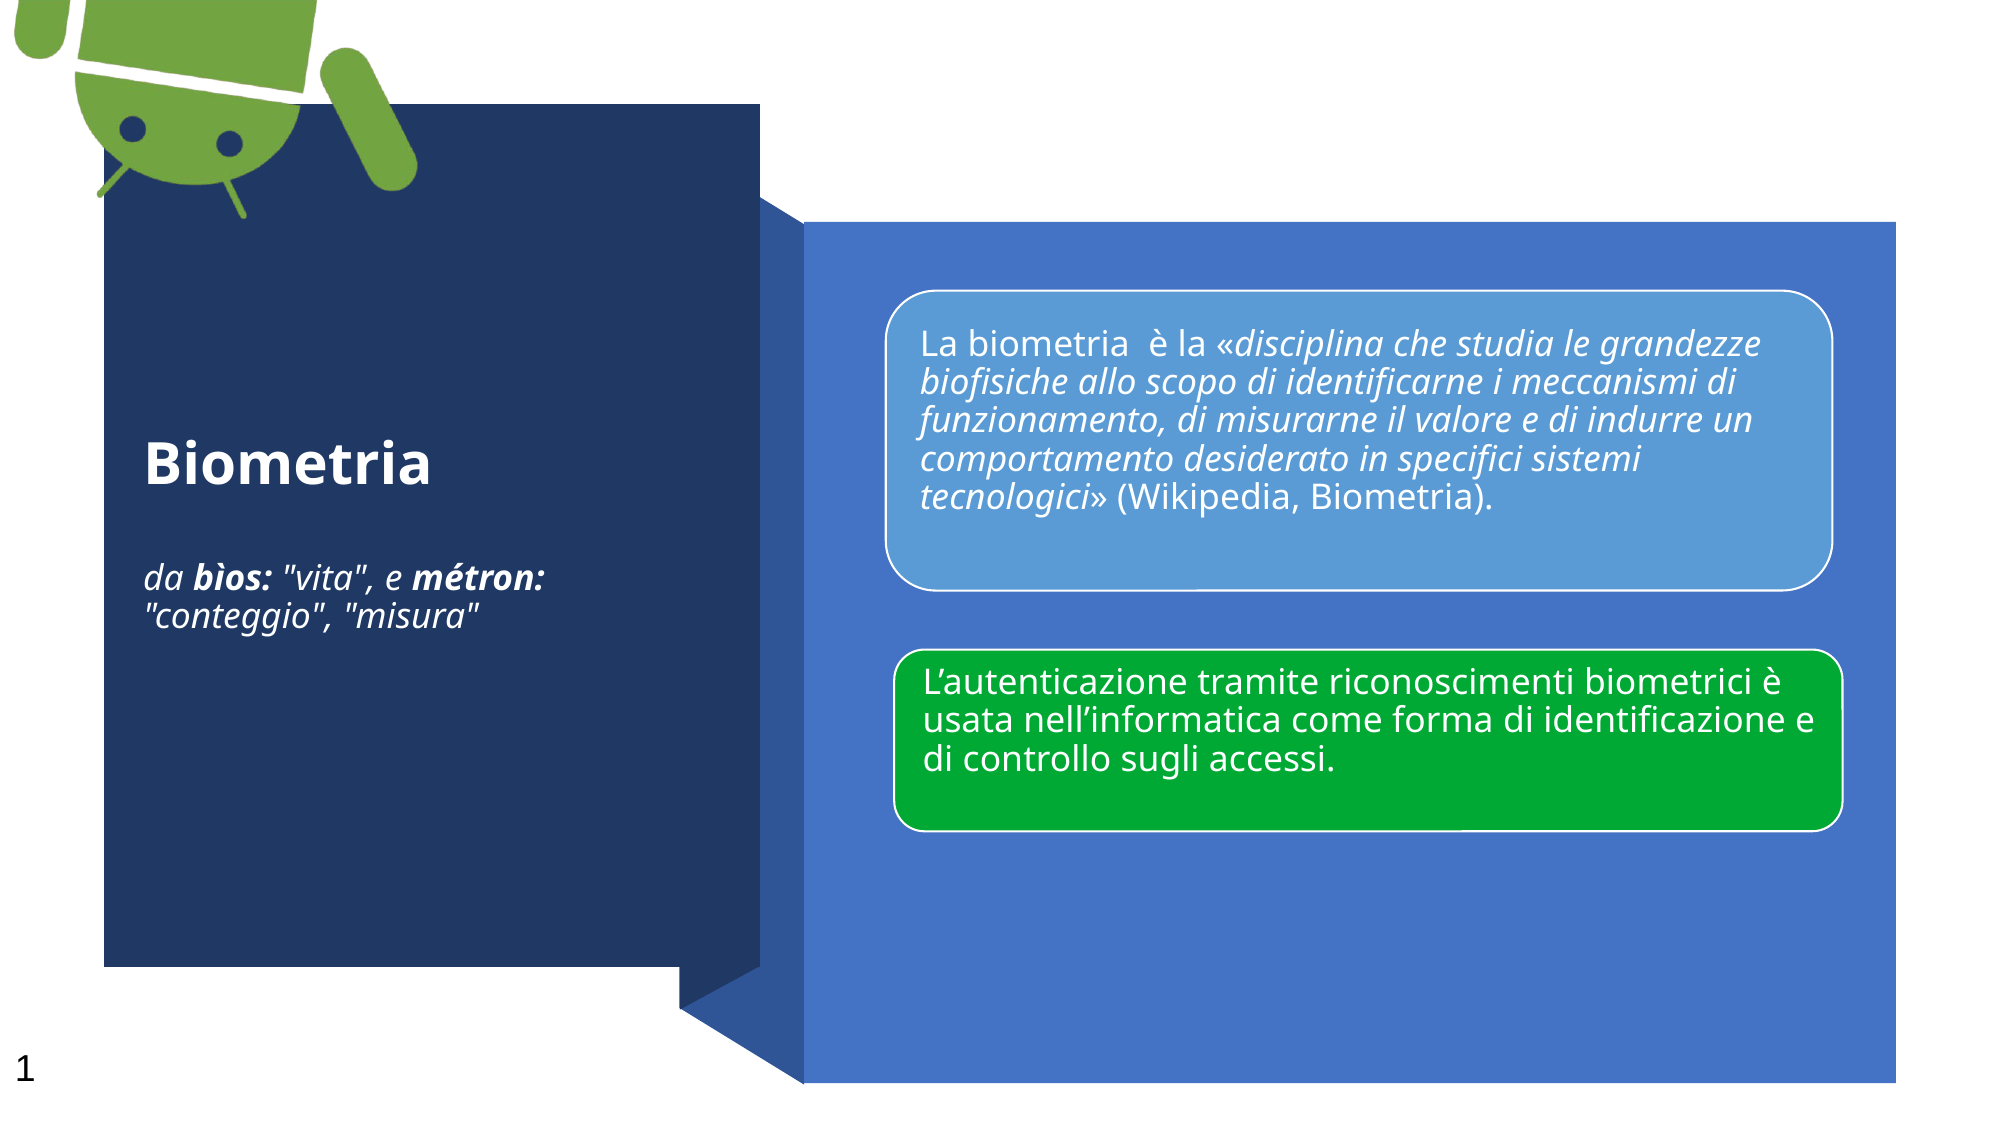

# Biometria da bìos: "vita", e métron: "conteggio", "misura"
La biometria è la «disciplina che studia le grandezze biofisiche allo scopo di identificarne i meccanismi di funzionamento, di misurarne il valore e di indurre un comportamento desiderato in specifici sistemi tecnologici» (Wikipedia, Biometria).
L’autenticazione tramite riconoscimenti biometrici è usata nell’informatica come forma di identificazione e di controllo sugli accessi.